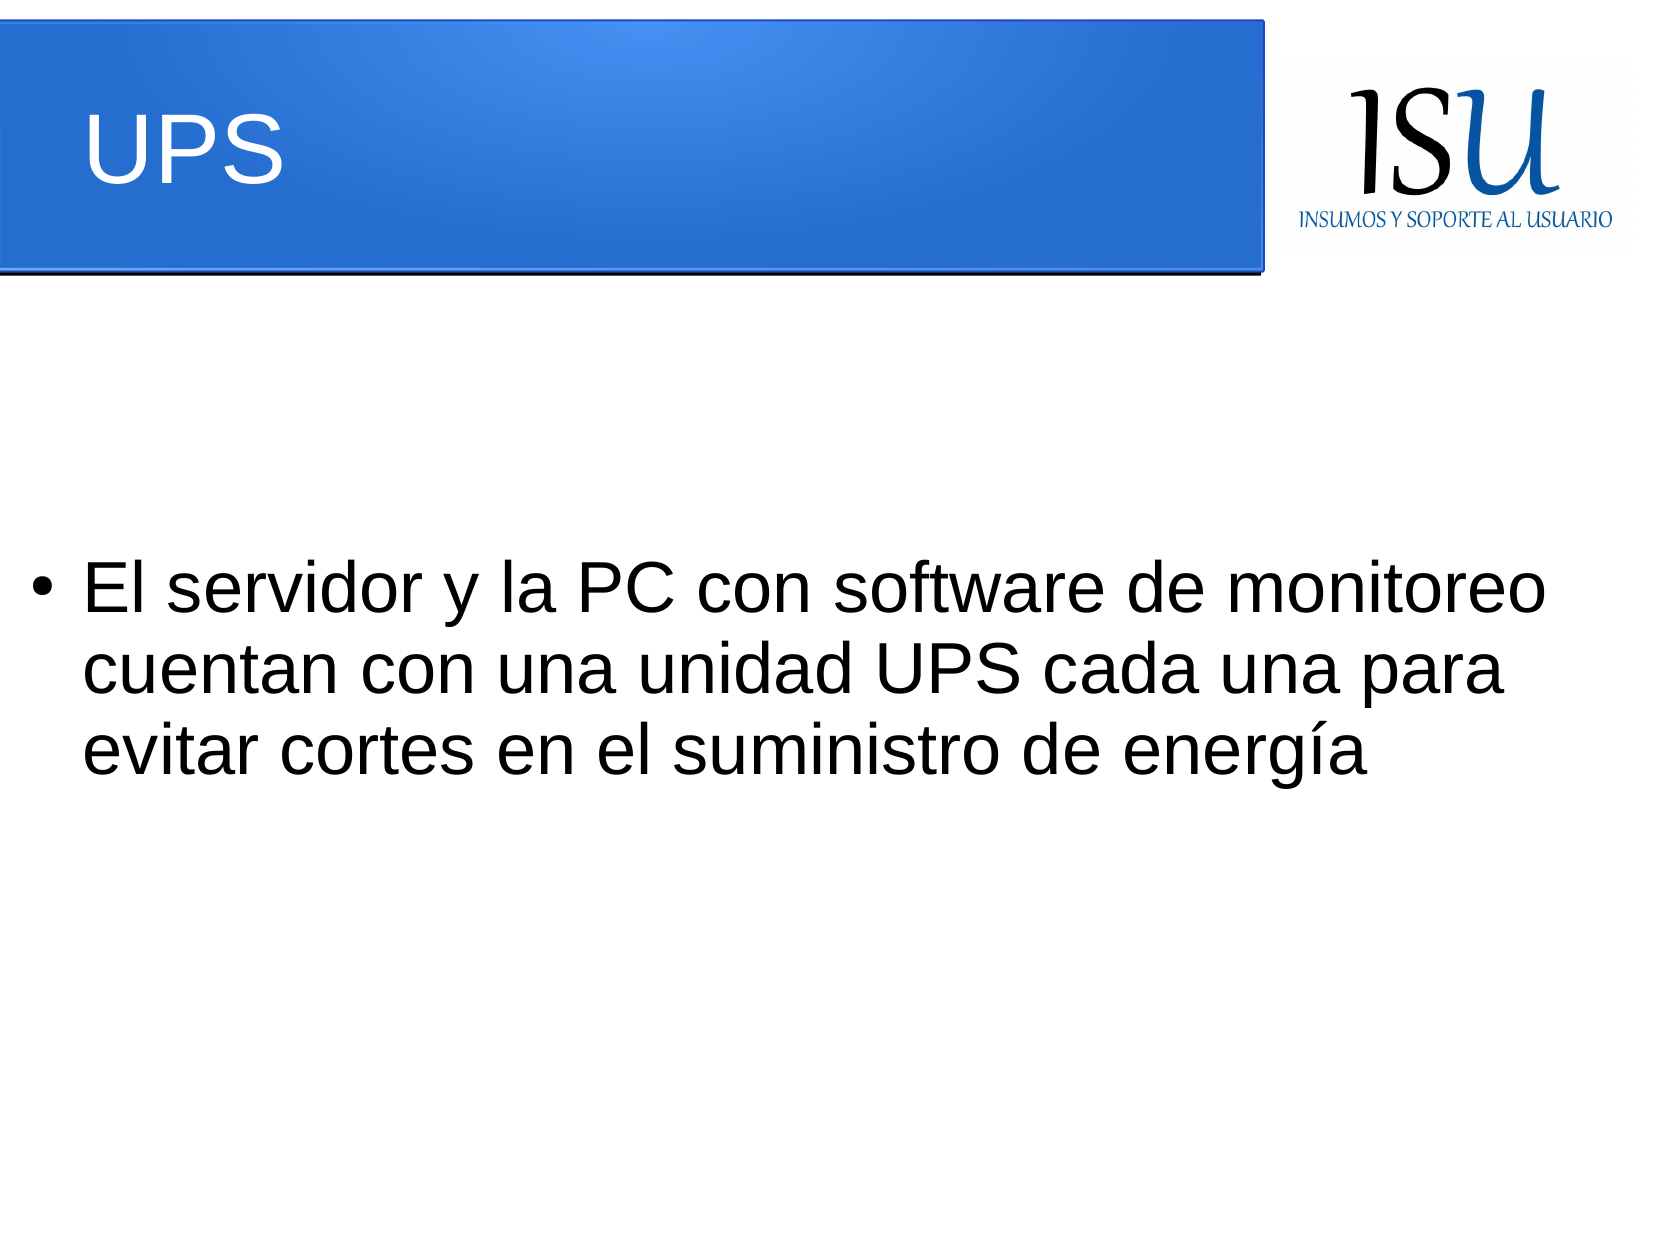

# UPS
El servidor y la PC con software de monitoreo cuentan con una unidad UPS cada una para evitar cortes en el suministro de energía